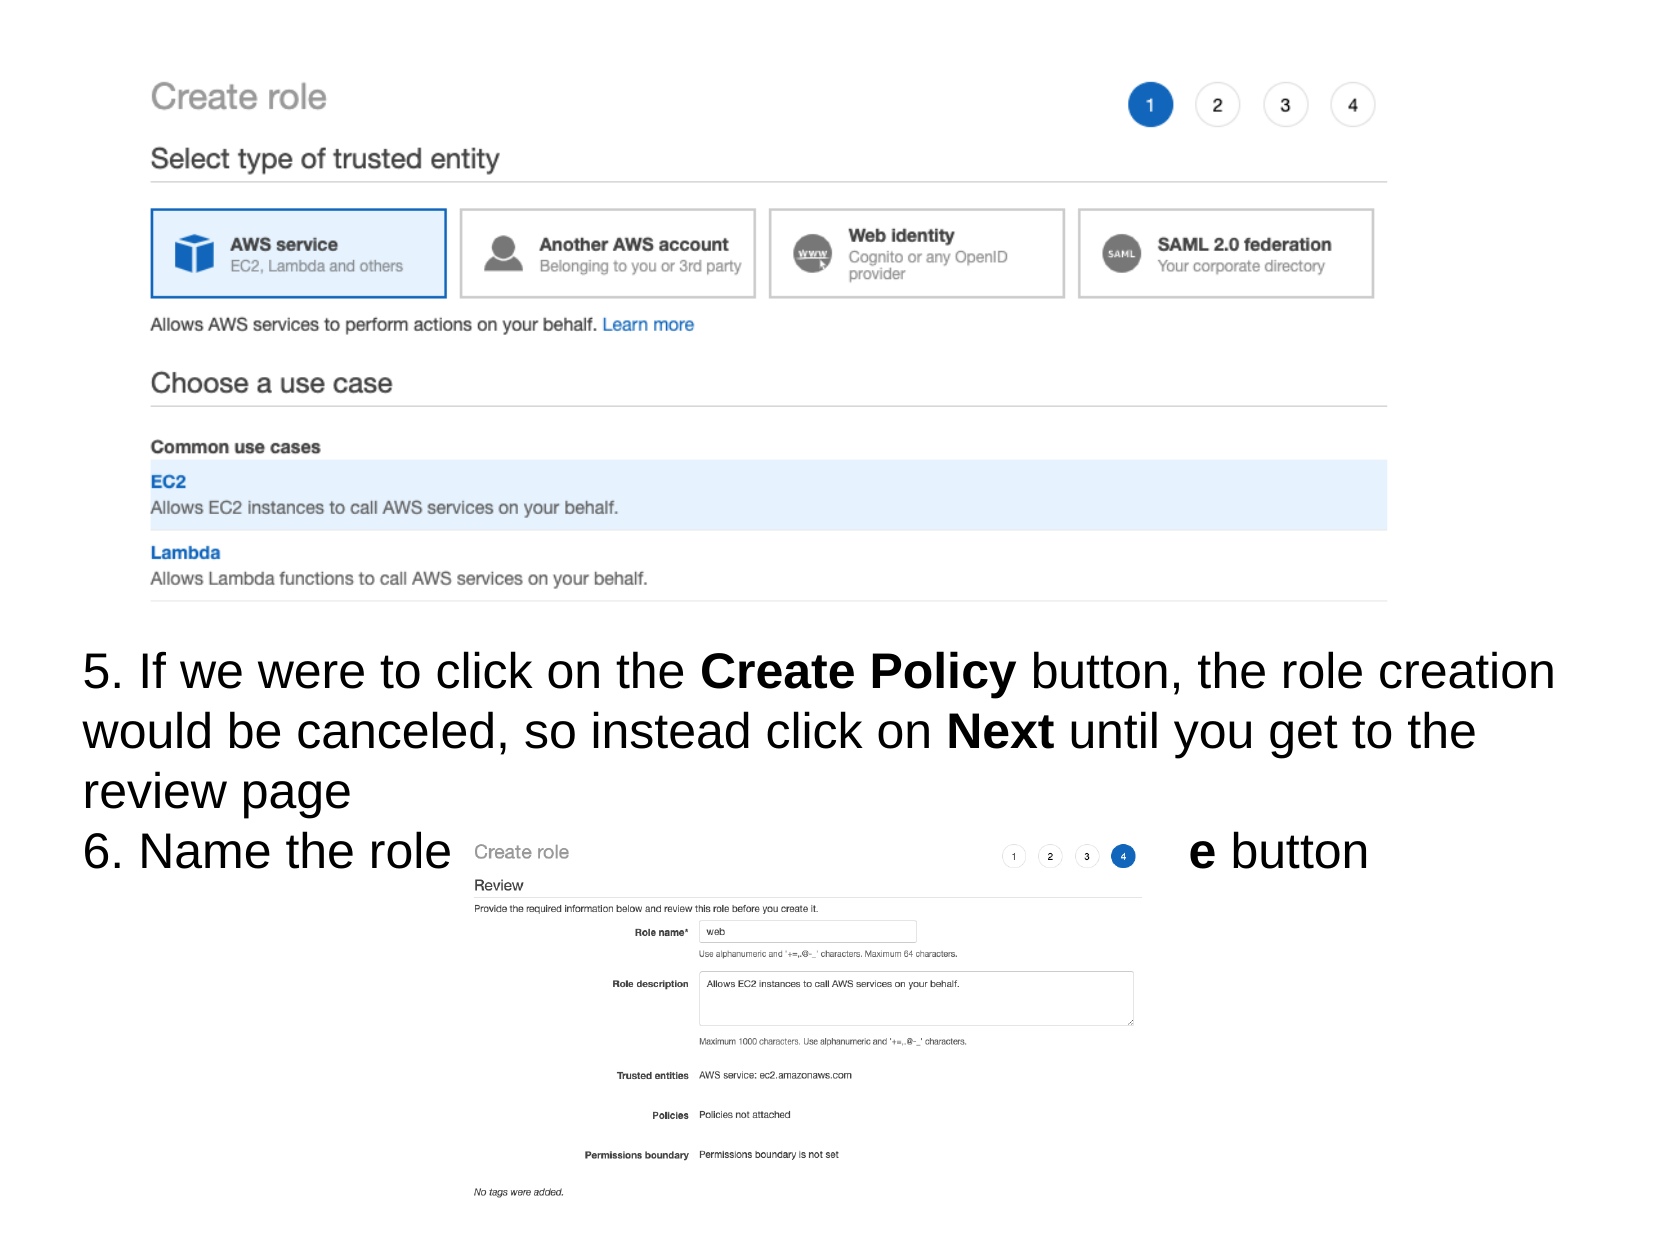

5. If we were to click on the Create Policy button, the role creation would be canceled, so instead click on Next until you get to the review page
6. Name the role web and click on the Create Role button